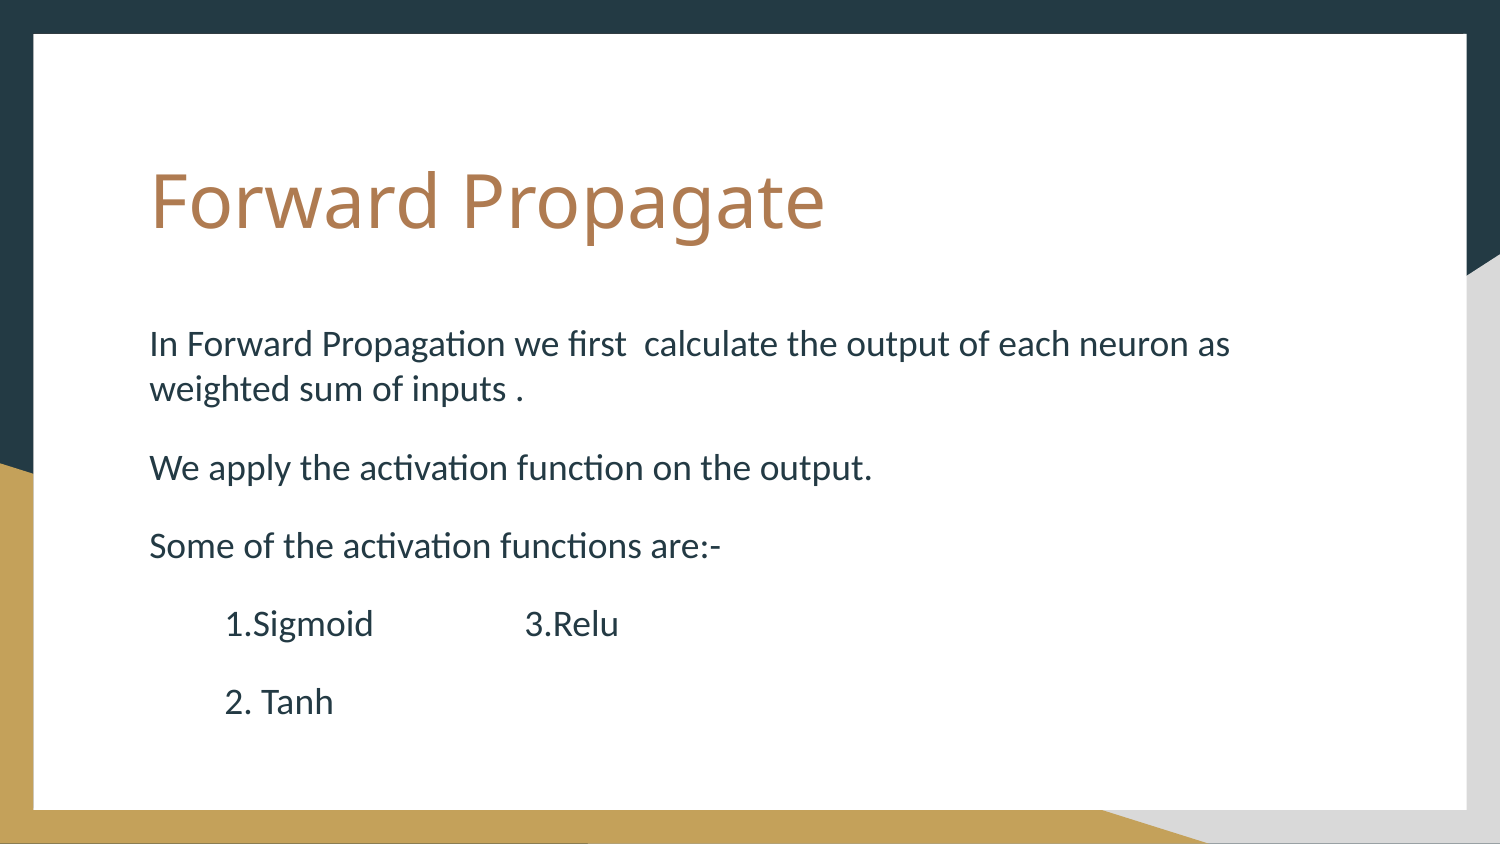

# Forward Propagate
In Forward Propagation we first calculate the output of each neuron as weighted sum of inputs .
We apply the activation function on the output.
Some of the activation functions are:-
1.Sigmoid		3.Relu
2. Tanh